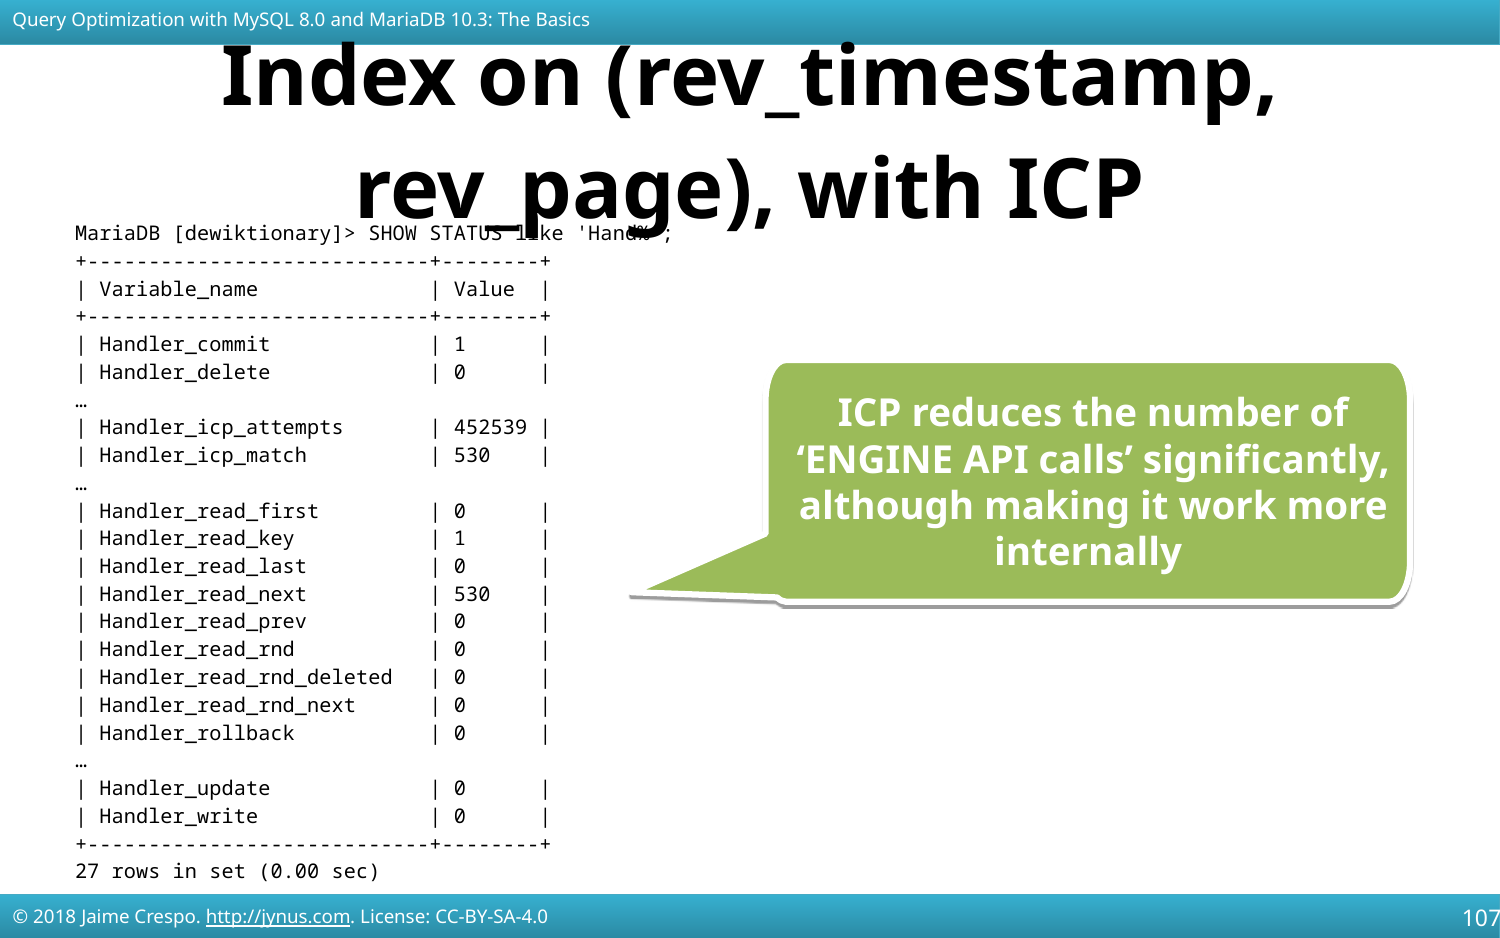

# Index on (rev_timestamp, rev_page), with ICP
MariaDB [dewiktionary]> SHOW STATUS like 'Hand%';
+----------------------------+--------+
| Variable_name | Value |
+----------------------------+--------+
| Handler_commit | 1 |
| Handler_delete | 0 |
…
| Handler_icp_attempts | 452539 |
| Handler_icp_match | 530 |
…
| Handler_read_first | 0 |
| Handler_read_key | 1 |
| Handler_read_last | 0 |
| Handler_read_next | 530 |
| Handler_read_prev | 0 |
| Handler_read_rnd | 0 |
| Handler_read_rnd_deleted | 0 |
| Handler_read_rnd_next | 0 |
| Handler_rollback | 0 |
…
| Handler_update | 0 |
| Handler_write | 0 |
+----------------------------+--------+
27 rows in set (0.00 sec)
ICP reduces the number of ‘ENGINE API calls’ significantly, although making it work more internally